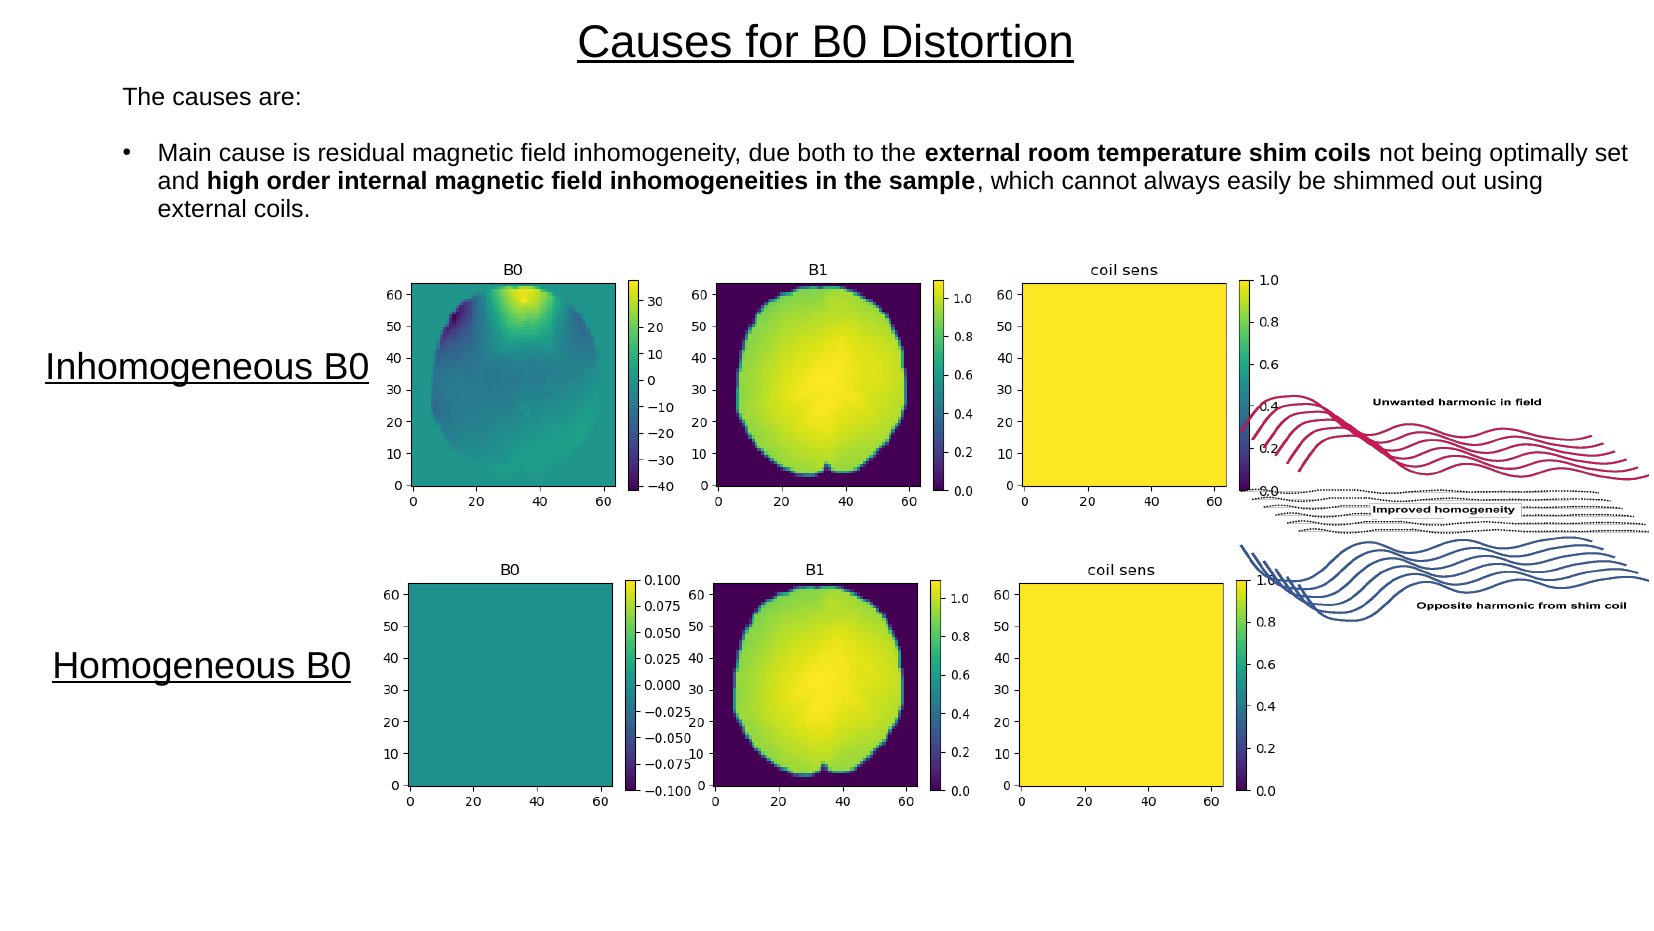

Causes for B0 Distortion
The causes are:
Main cause is residual magnetic field inhomogeneity, due both to the external room temperature shim coils not being optimally set and high order internal magnetic field inhomogeneities in the sample, which cannot always easily be shimmed out using external coils.
Inhomogeneous B0
Homogeneous B0